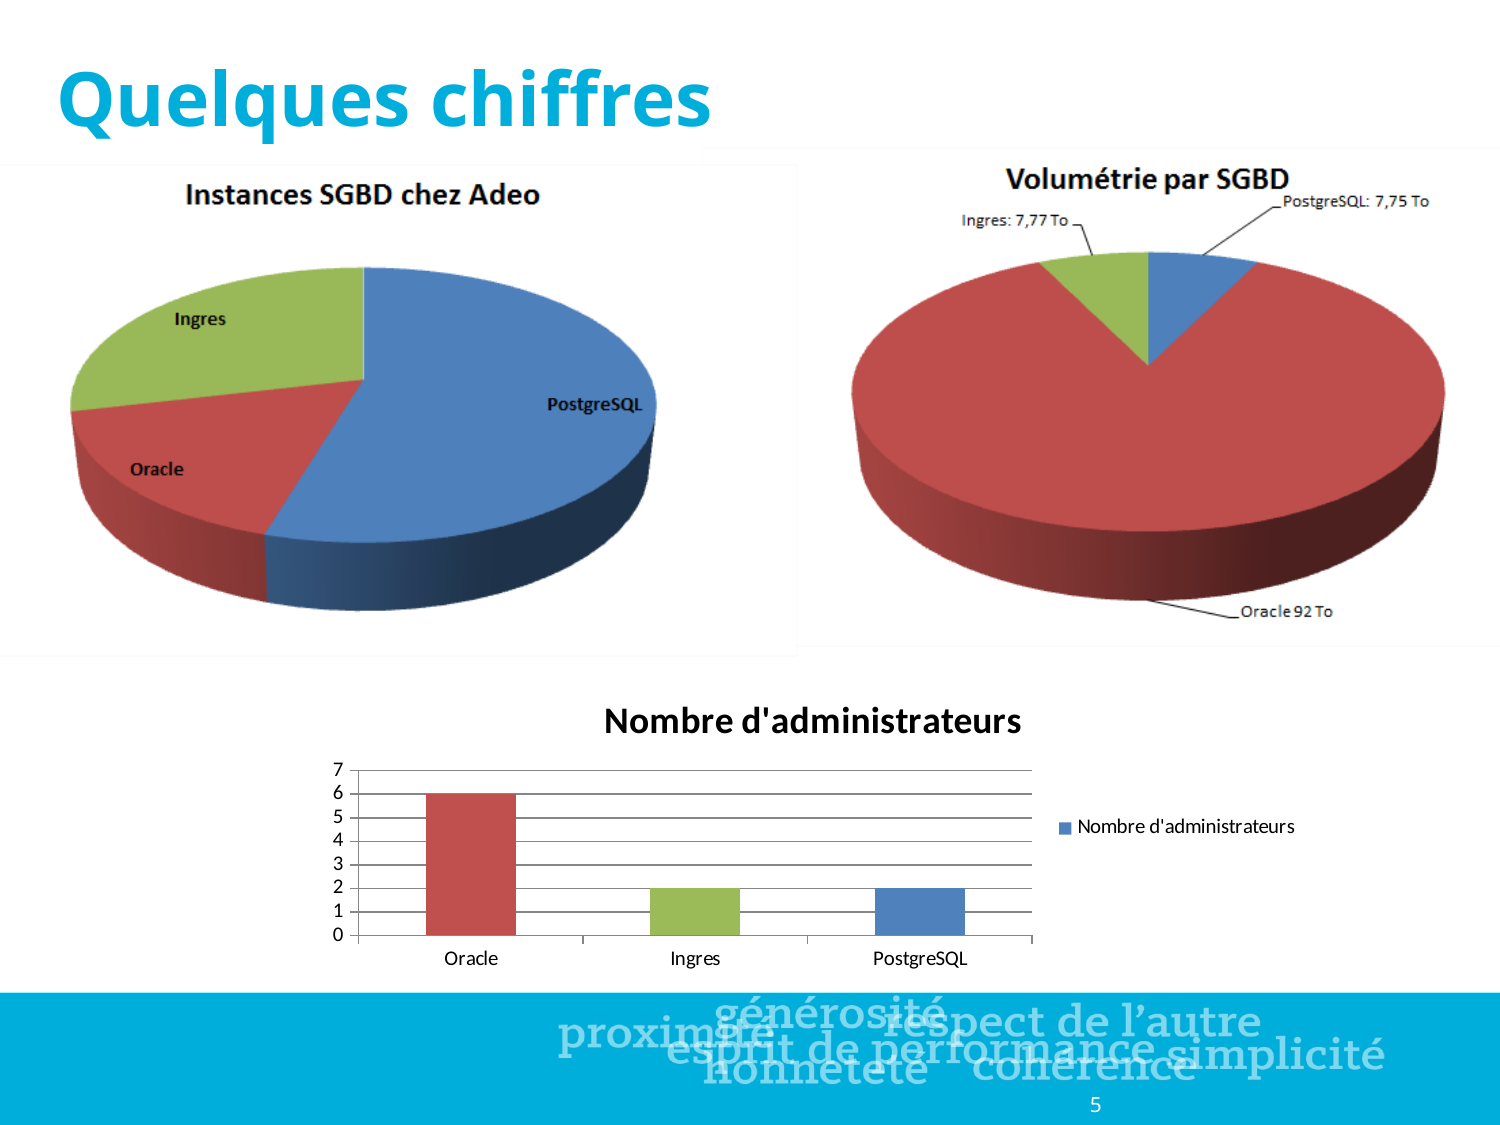

# Quelques chiffres
Grandir
### Chart: Nombre d'administrateurs
| Category | Nombre d'administrateurs |
|---|---|
| Oracle | 6.0 |
| Ingres | 2.0 |
| PostgreSQL | 2.0 |